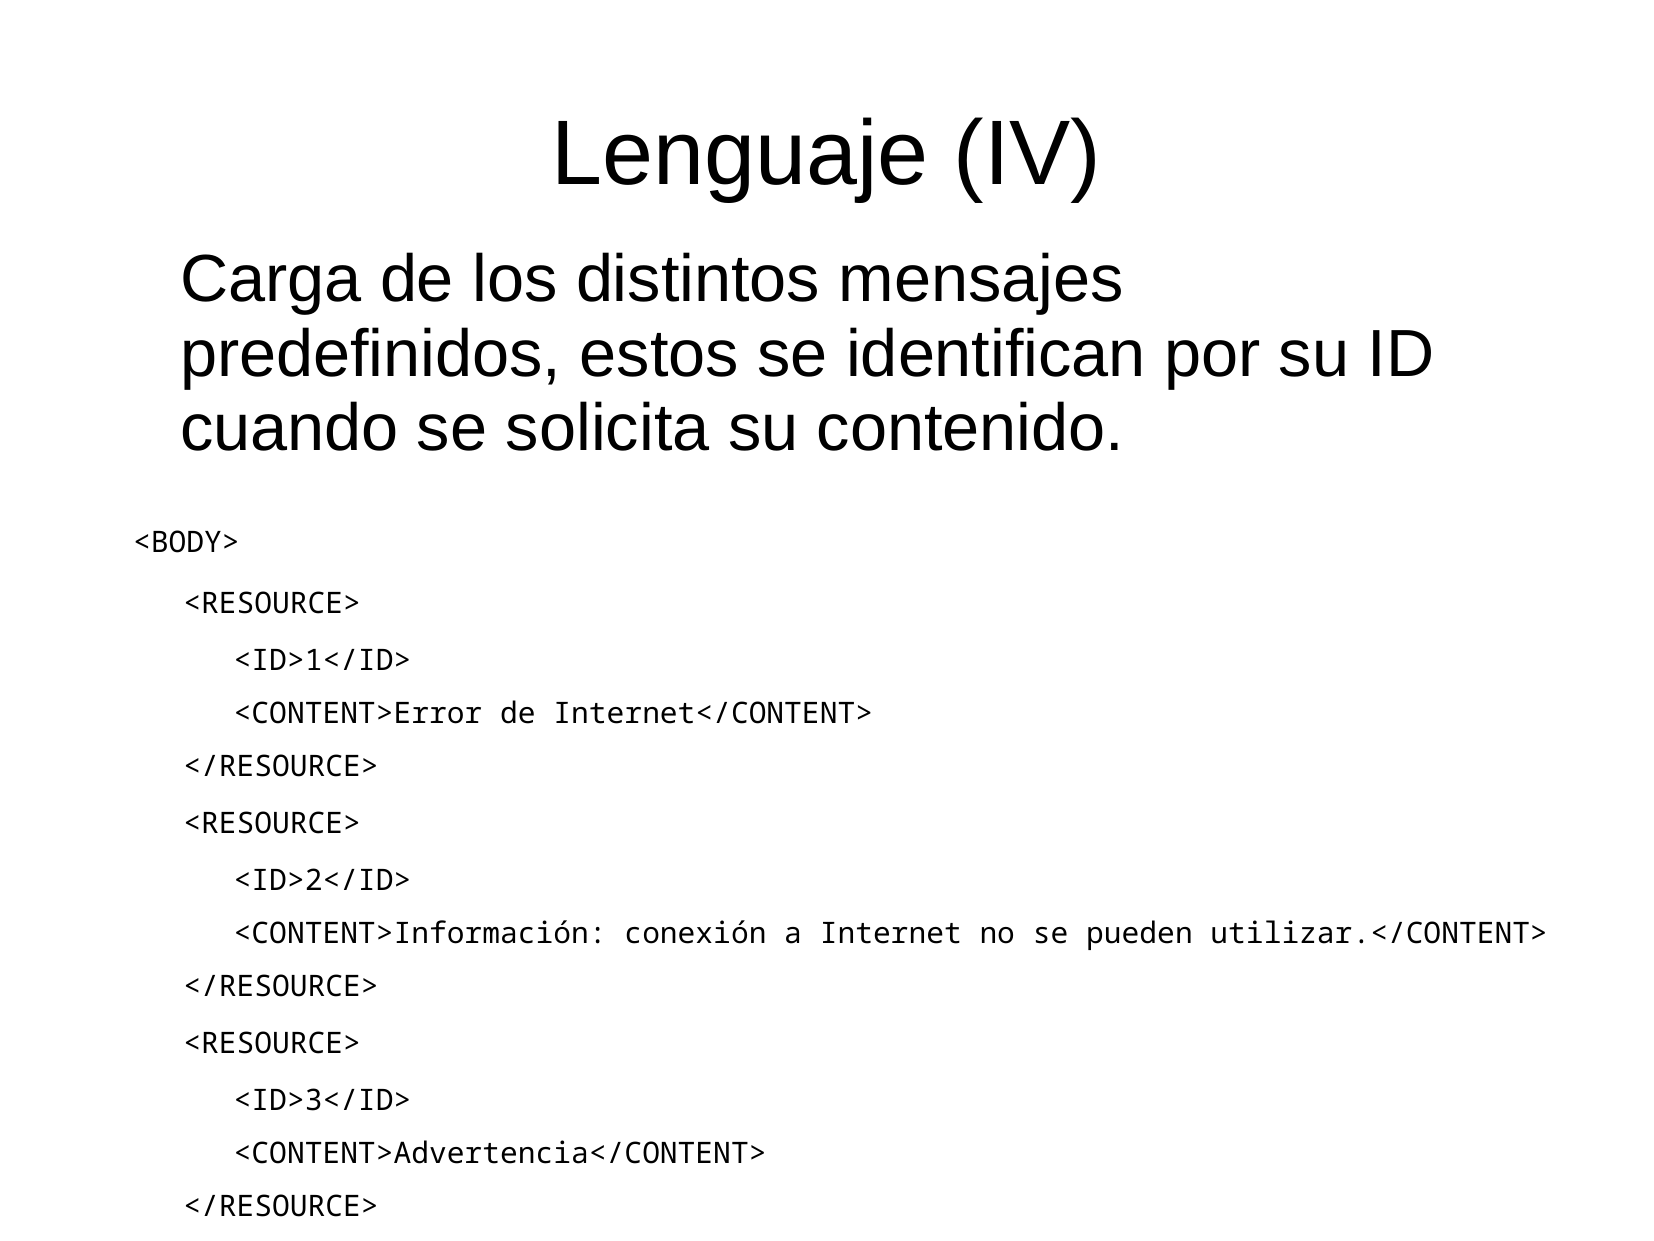

# Lenguaje (IV)
Carga de los distintos mensajes predefinidos, estos se identifican por su ID cuando se solicita su contenido.
<BODY>
<RESOURCE>
<ID>1</ID>
<CONTENT>Error de Internet</CONTENT>
</RESOURCE>
<RESOURCE>
<ID>2</ID>
<CONTENT>Información: conexión a Internet no se pueden utilizar.</CONTENT>
</RESOURCE>
<RESOURCE>
<ID>3</ID>
<CONTENT>Advertencia</CONTENT>
</RESOURCE>